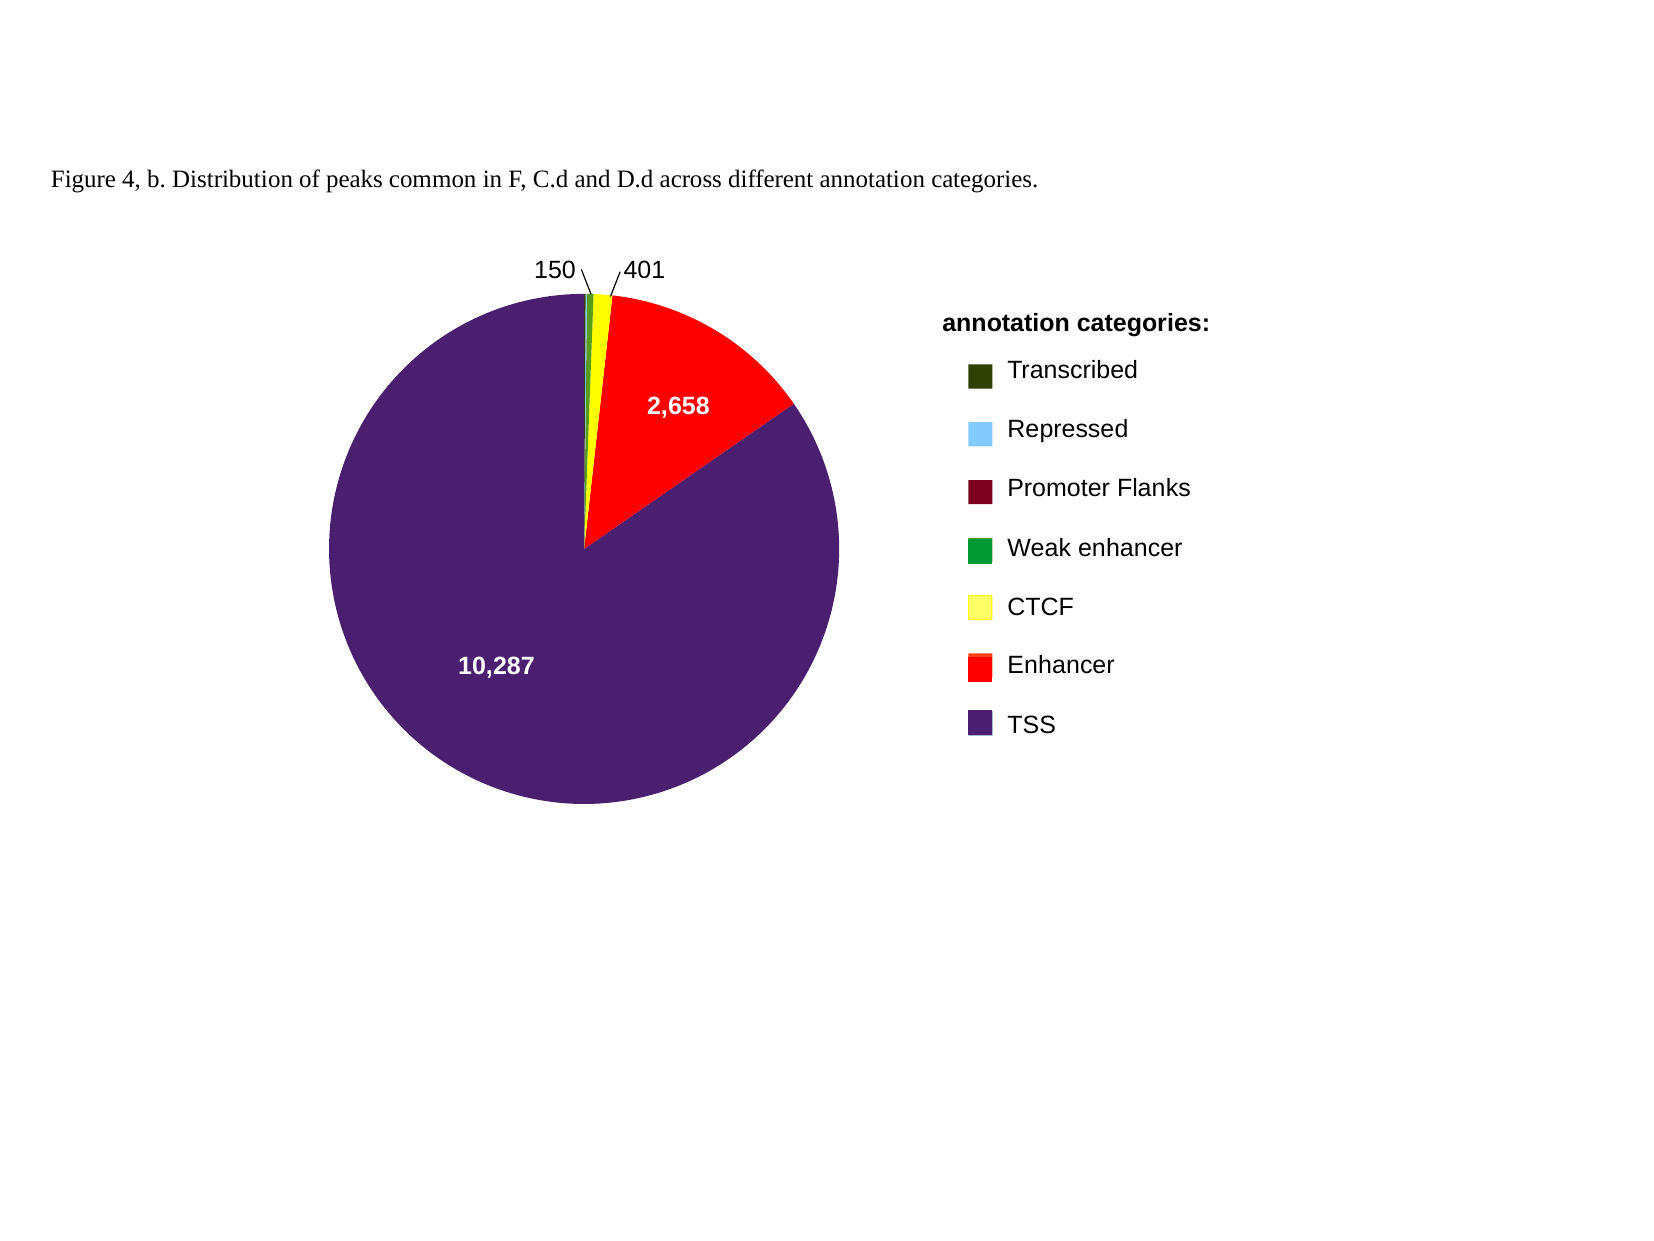

Figure 4, b. Distribution of peaks common in F, C.d and D.d across different annotation categories.
401
150
### Chart
| Category | F.C.d.D.d.overlap.bed |
|---|---|
| TSS | 10740598.0 |
| Enh | 1724217.0 |
| CTCF | 150121.0 |
| WE | 51310.0 |
| PF | 579.0 |
| R | 11368.0 |
| T | 11975.0 |annotation categories:
Transcribed
2,658
Repressed
Promoter Flanks
Weak enhancer
CTCF
Enhancer
10,287
TSS